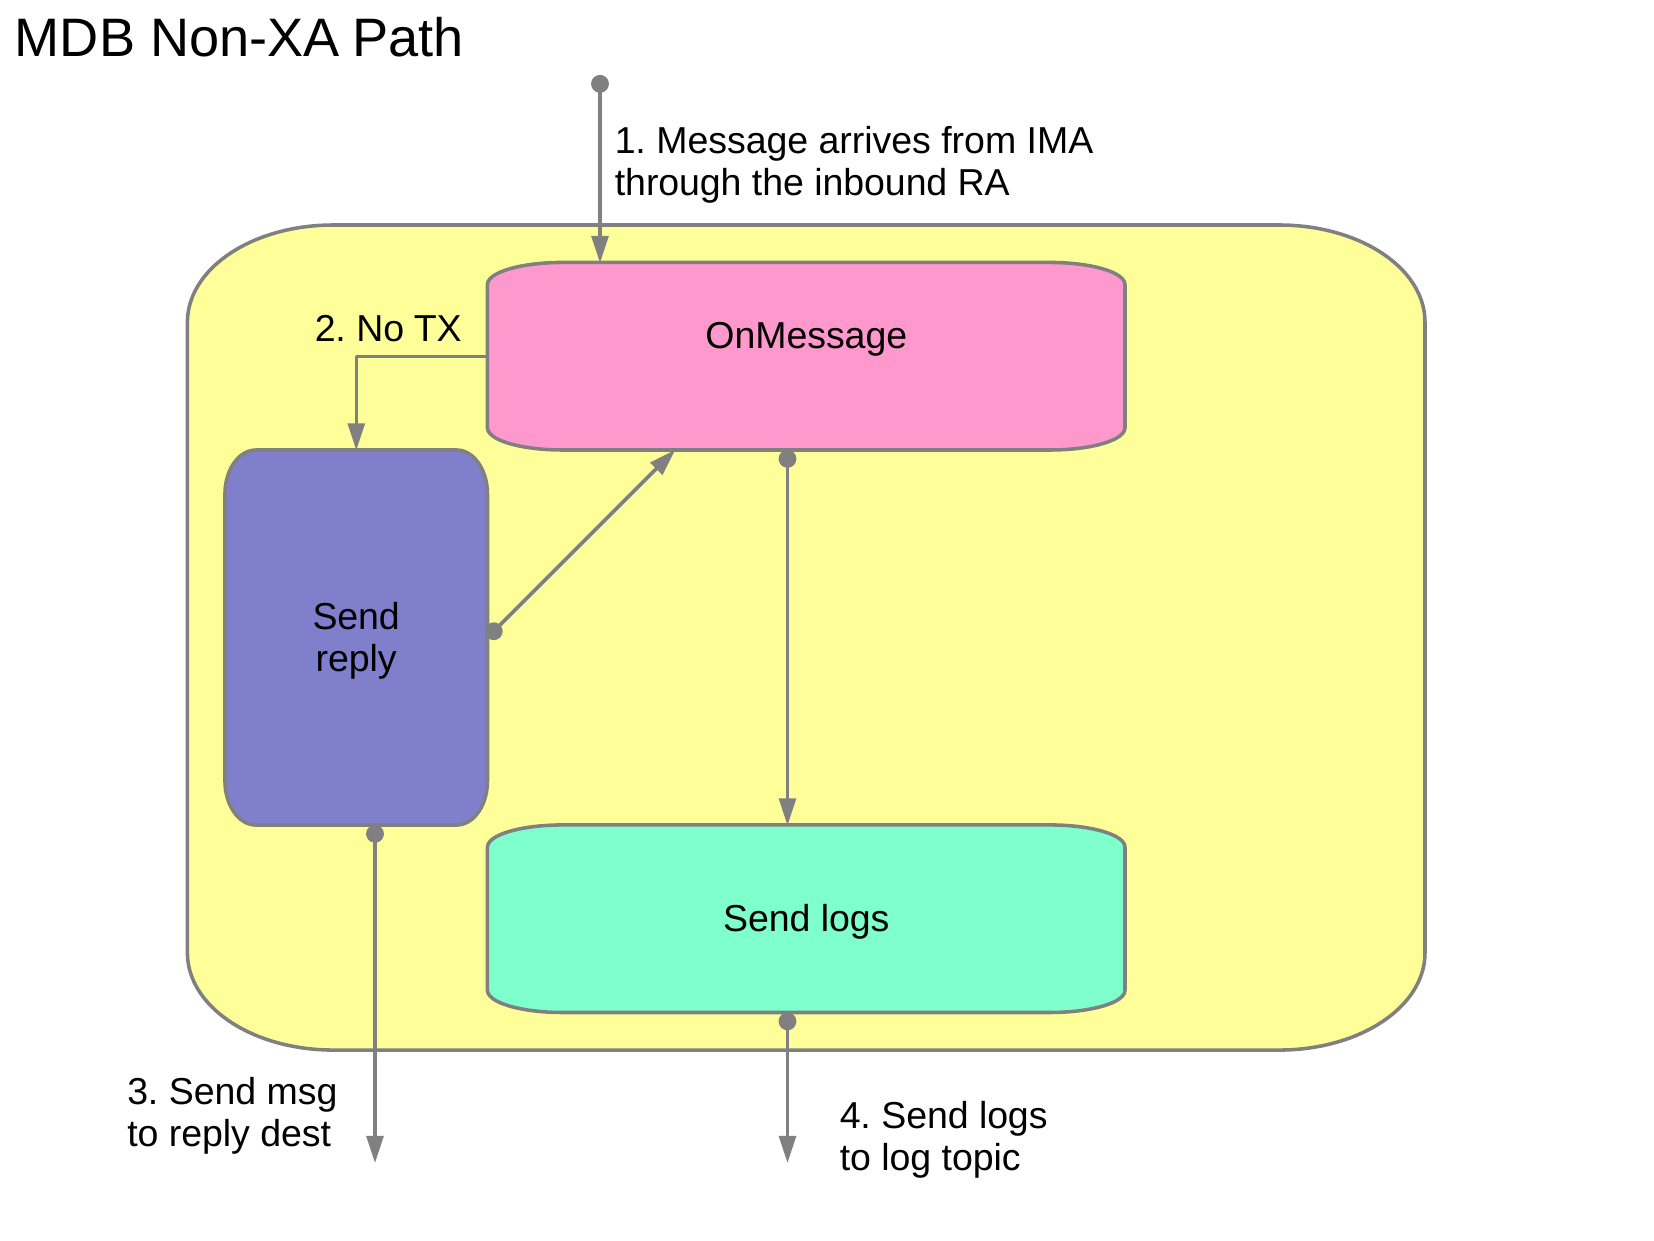

MDB Non-XA Path
1. Message arrives from IMA
through the inbound RA
OnMessage
2. No TX
Send
reply
Send logs
3. Send msg
to reply dest
4. Send logs
to log topic